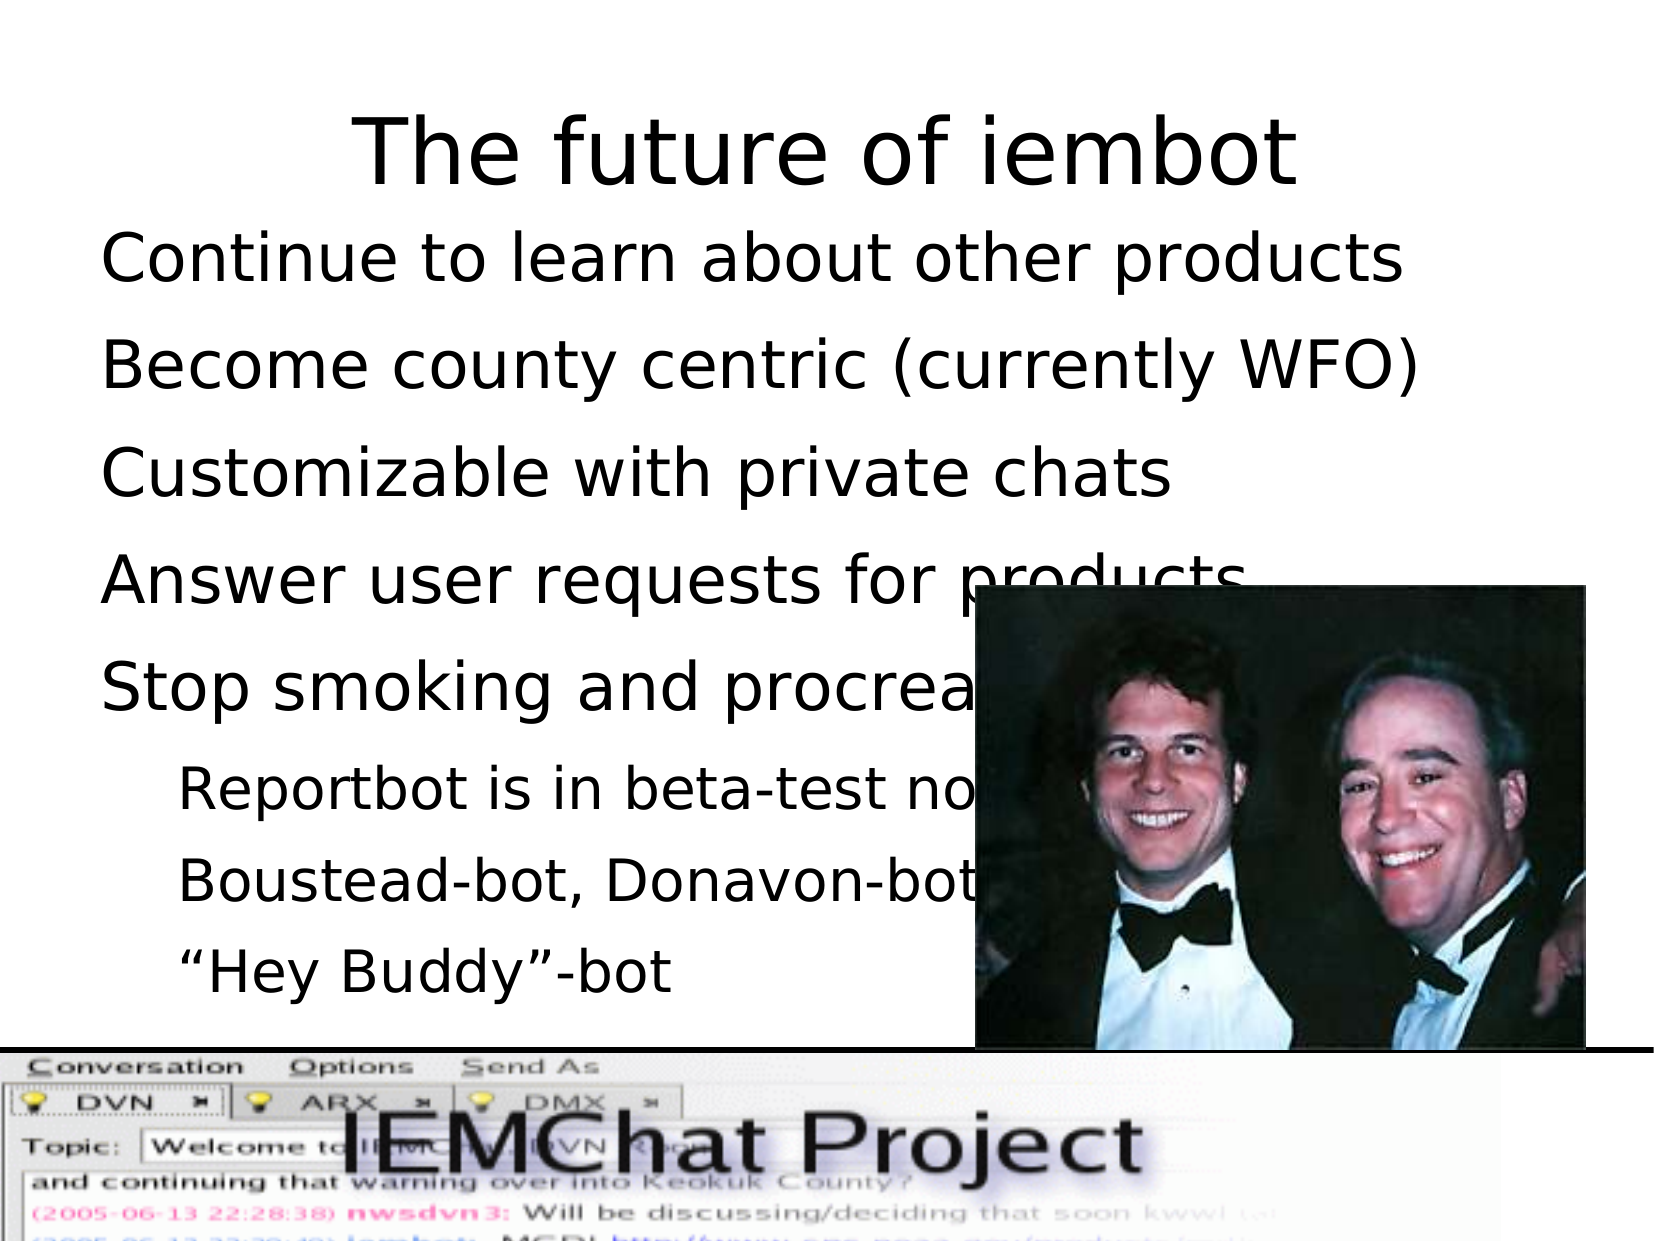

# The future of iembot
Continue to learn about other products
Become county centric (currently WFO)
Customizable with private chats
Answer user requests for products
Stop smoking and procreate
Reportbot is in beta-test now
Boustead-bot, Donavon-bot
“Hey Buddy”-bot